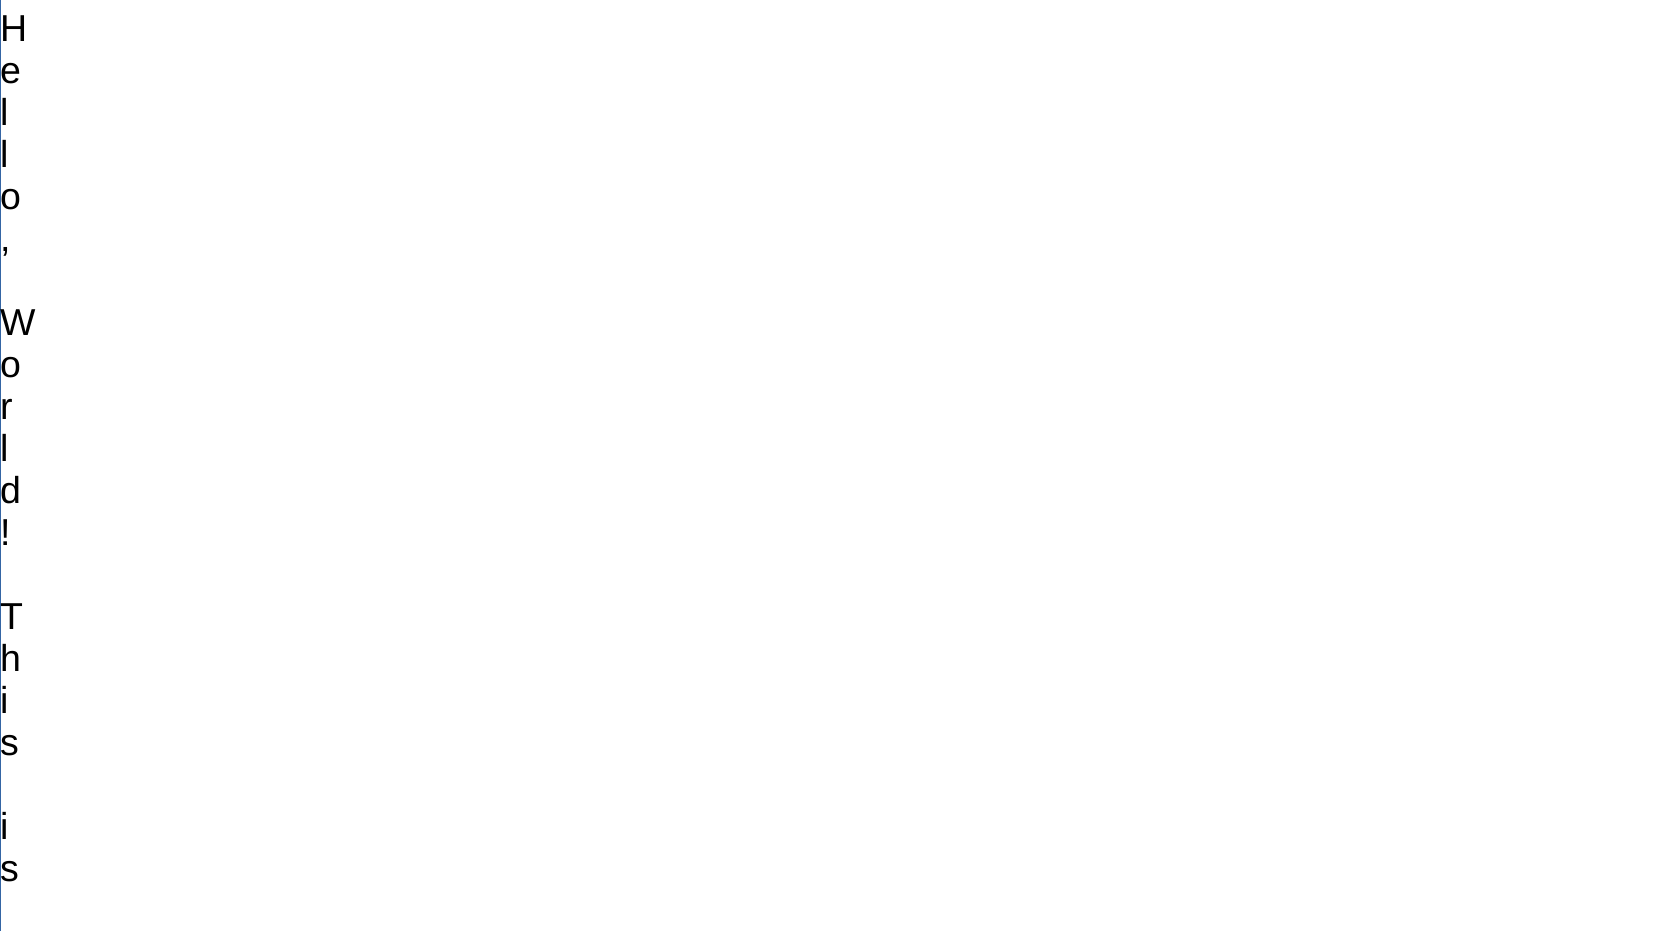

Hello, World! This is an example ODP file.